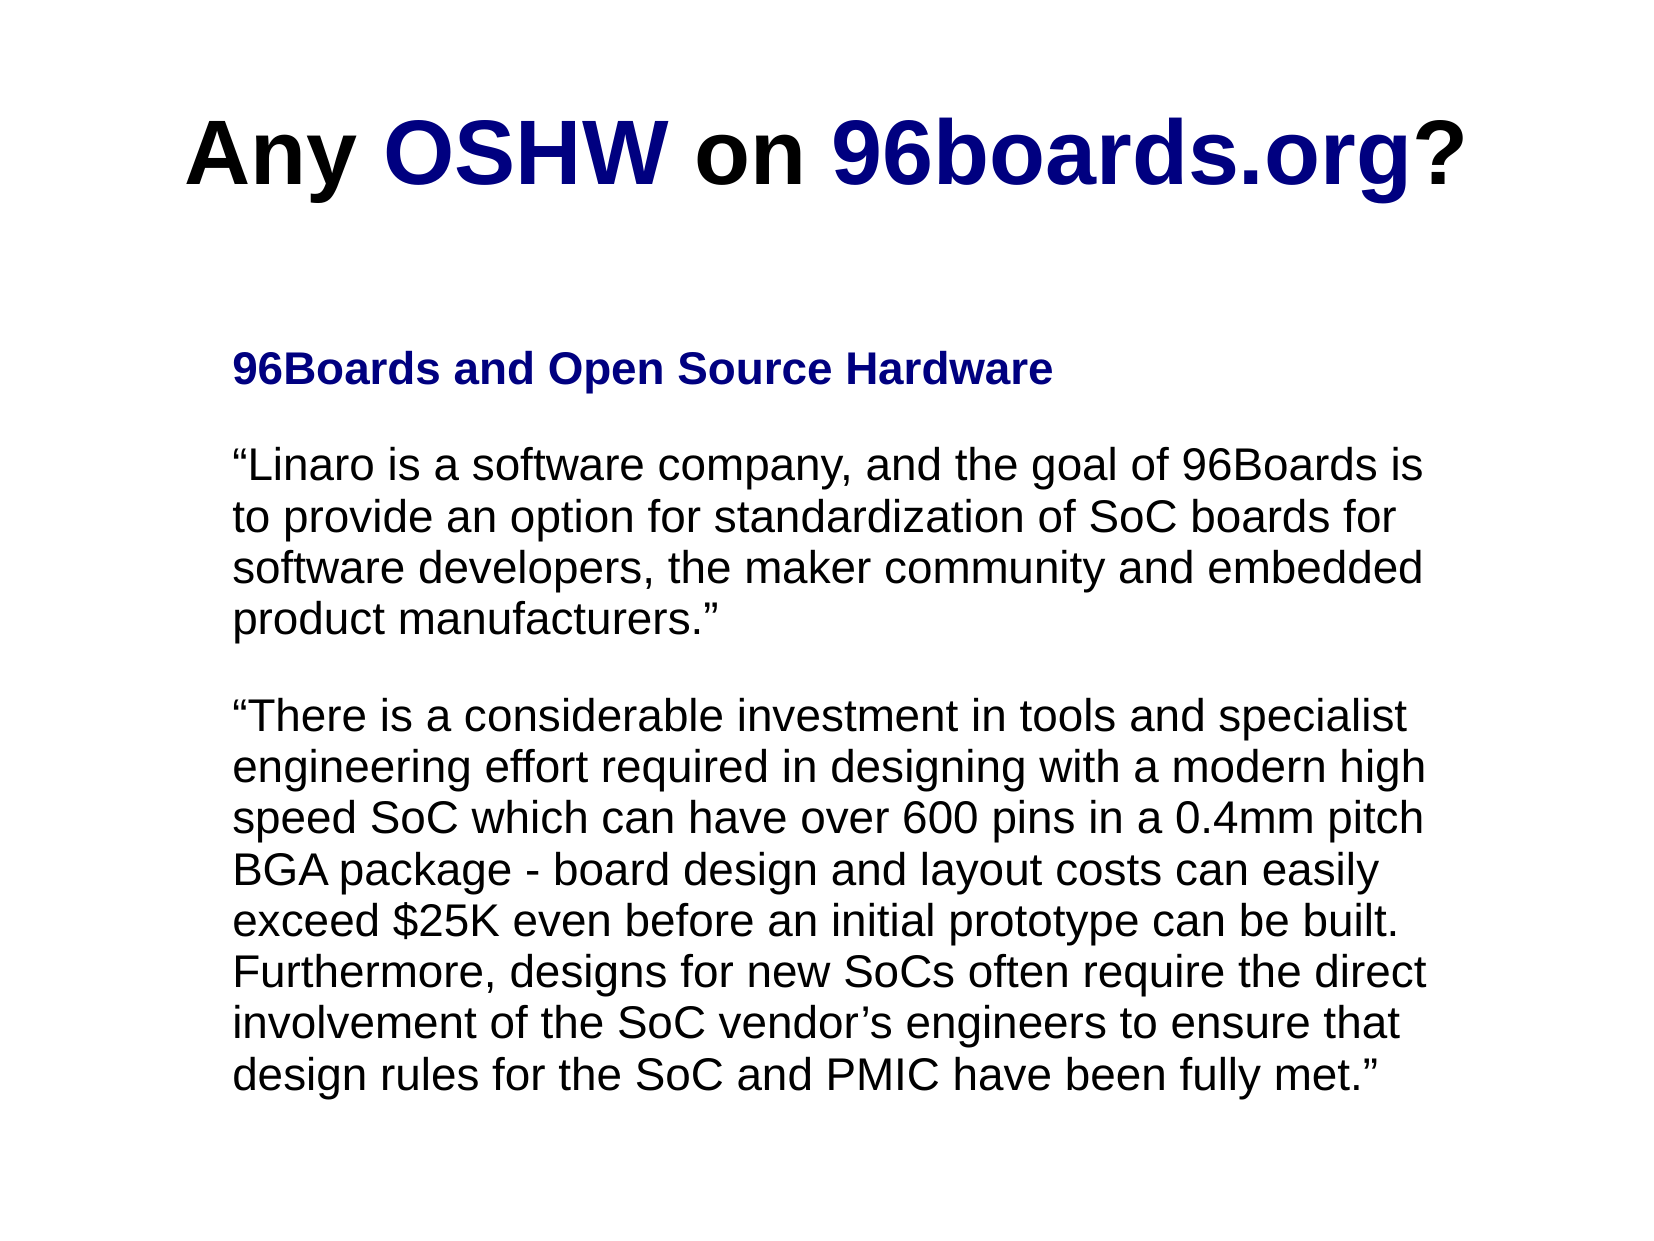

# Any OSHW on 96boards.org?
96Boards and Open Source Hardware
“Linaro is a software company, and the goal of 96Boards is to provide an option for standardization of SoC boards for software developers, the maker community and embedded product manufacturers.”
“There is a considerable investment in tools and specialist engineering effort required in designing with a modern high speed SoC which can have over 600 pins in a 0.4mm pitch BGA package - board design and layout costs can easily exceed $25K even before an initial prototype can be built. Furthermore, designs for new SoCs often require the direct involvement of the SoC vendor’s engineers to ensure that design rules for the SoC and PMIC have been fully met.”